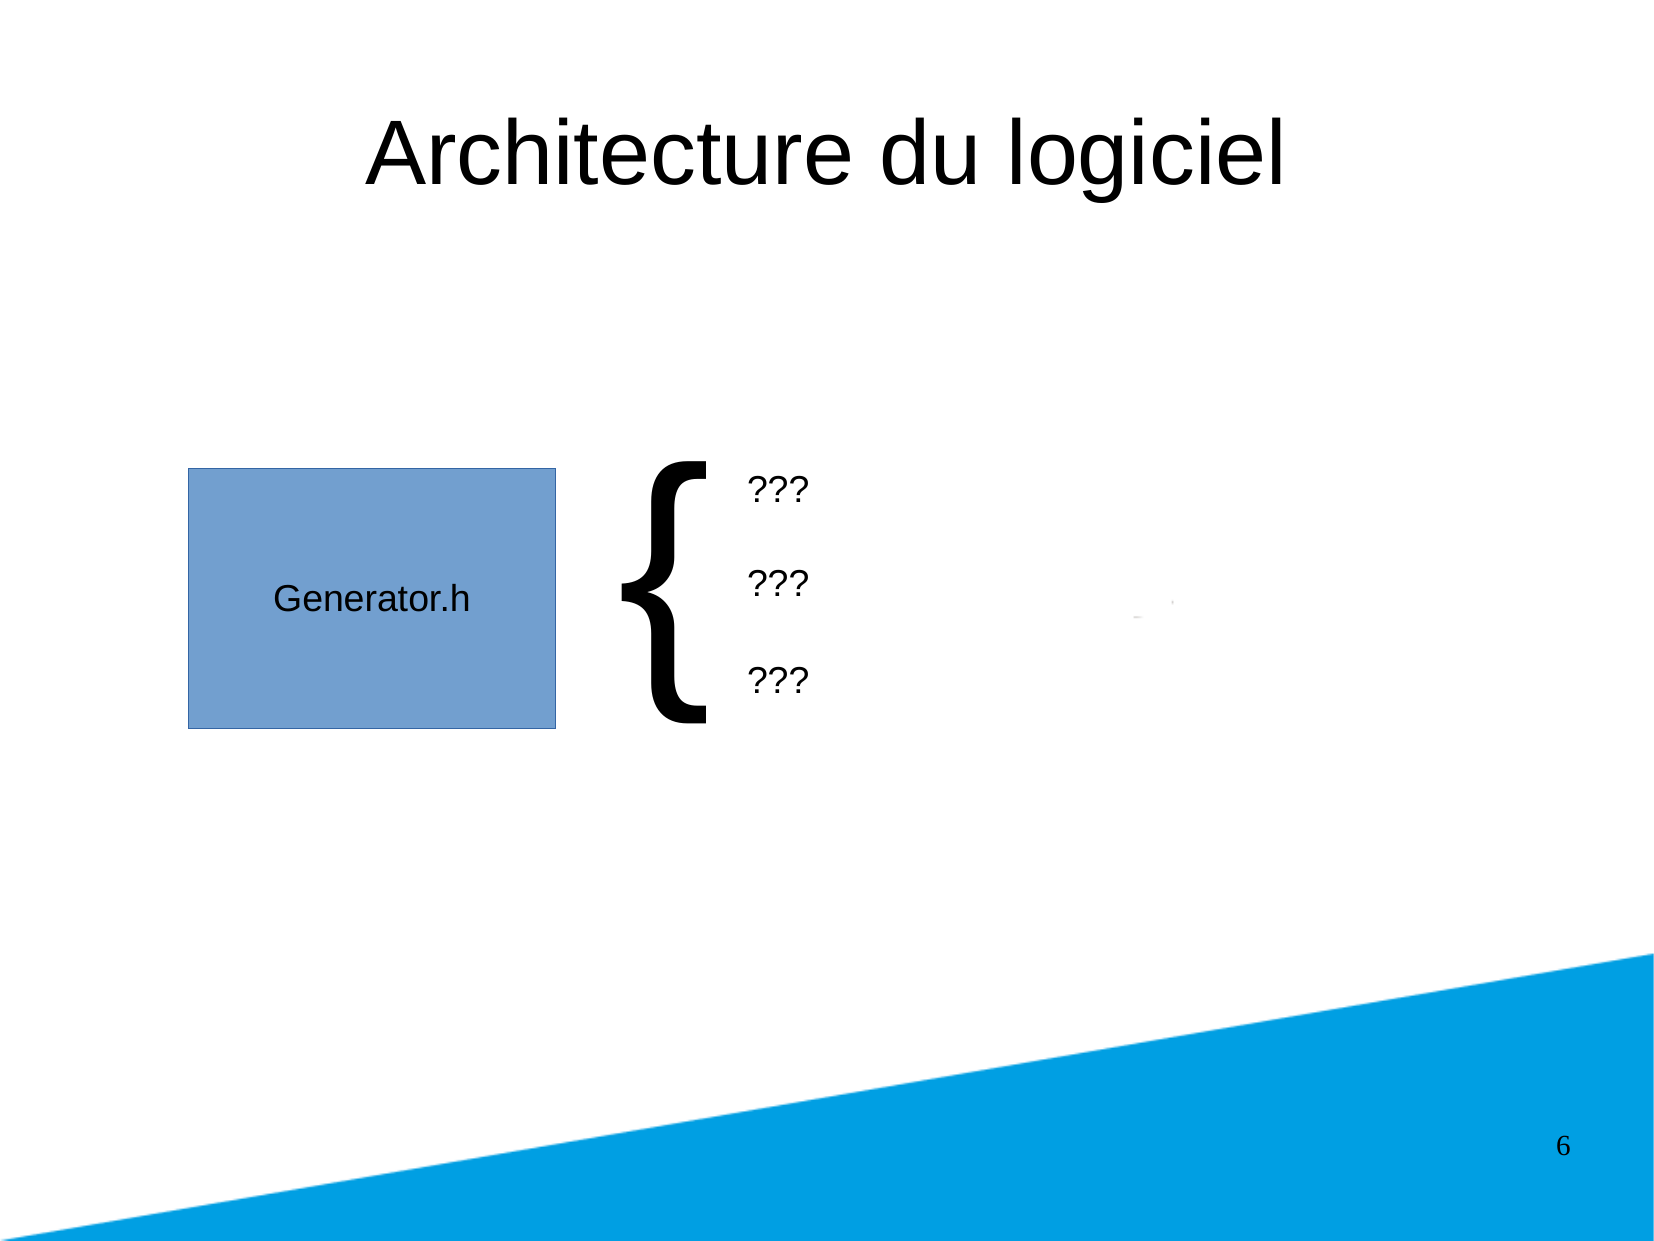

# Architecture du logiciel
{
???
Generator.h
???
???
6